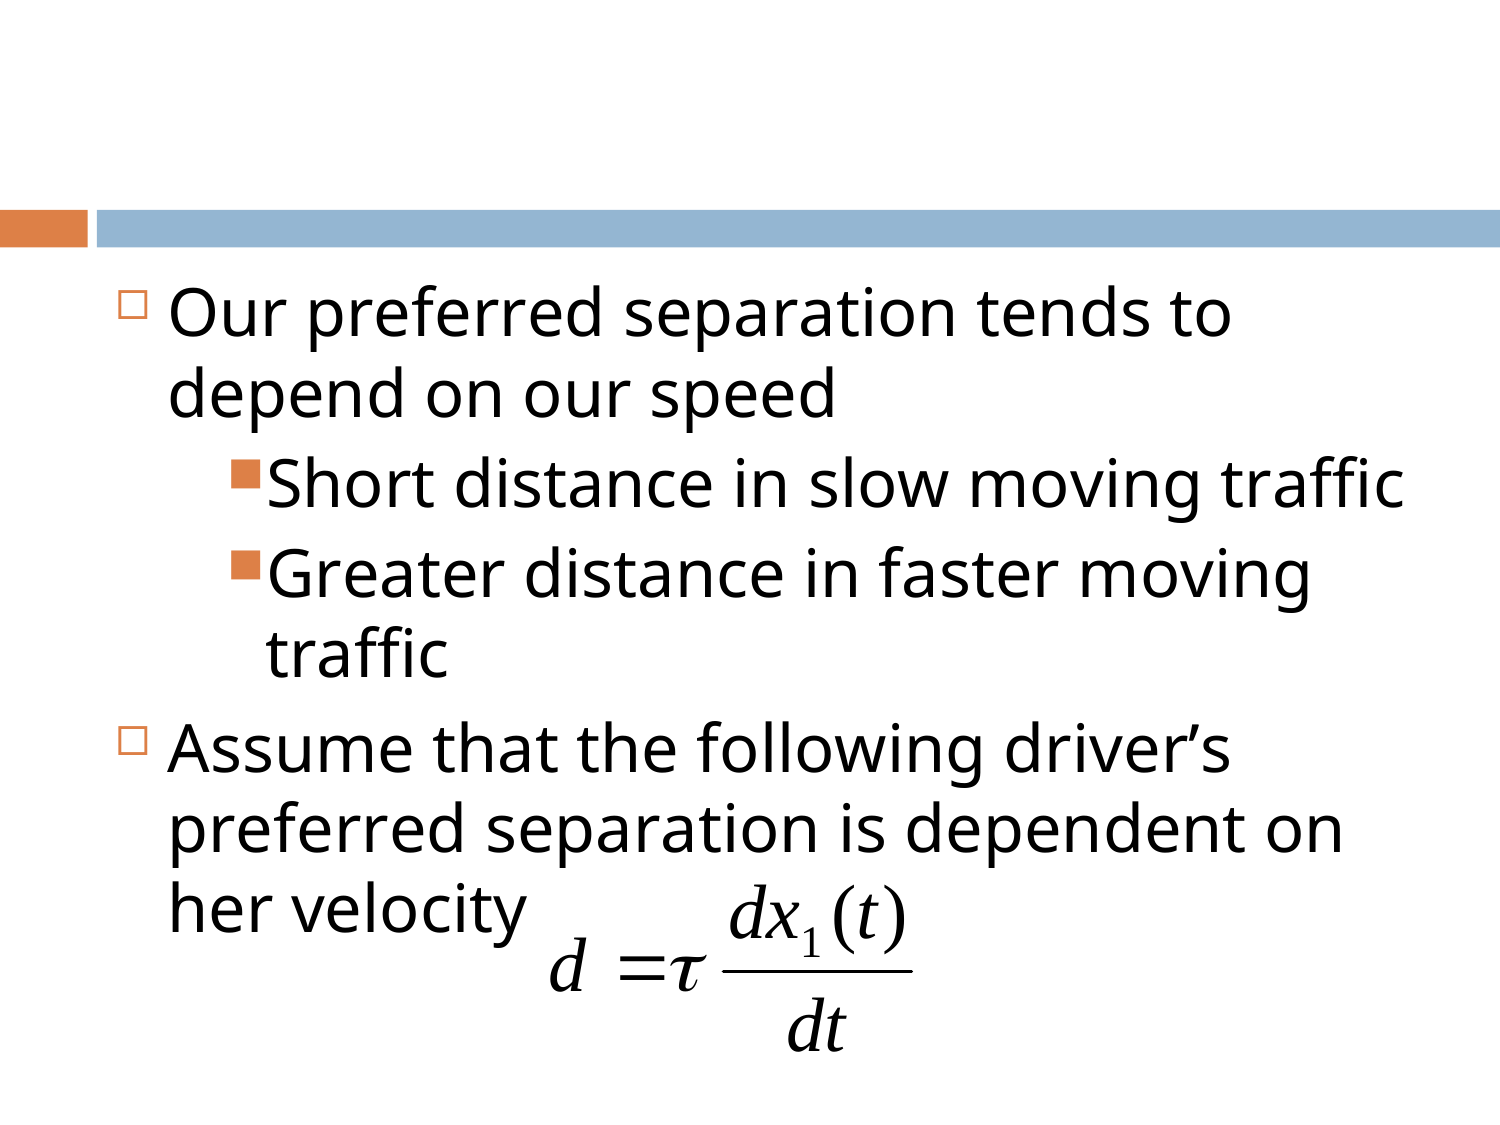

# Our preferred separation tends to depend on our speed
Short distance in slow moving traffic
Greater distance in faster moving traffic
Assume that the following driver’s preferred separation is dependent on her velocity